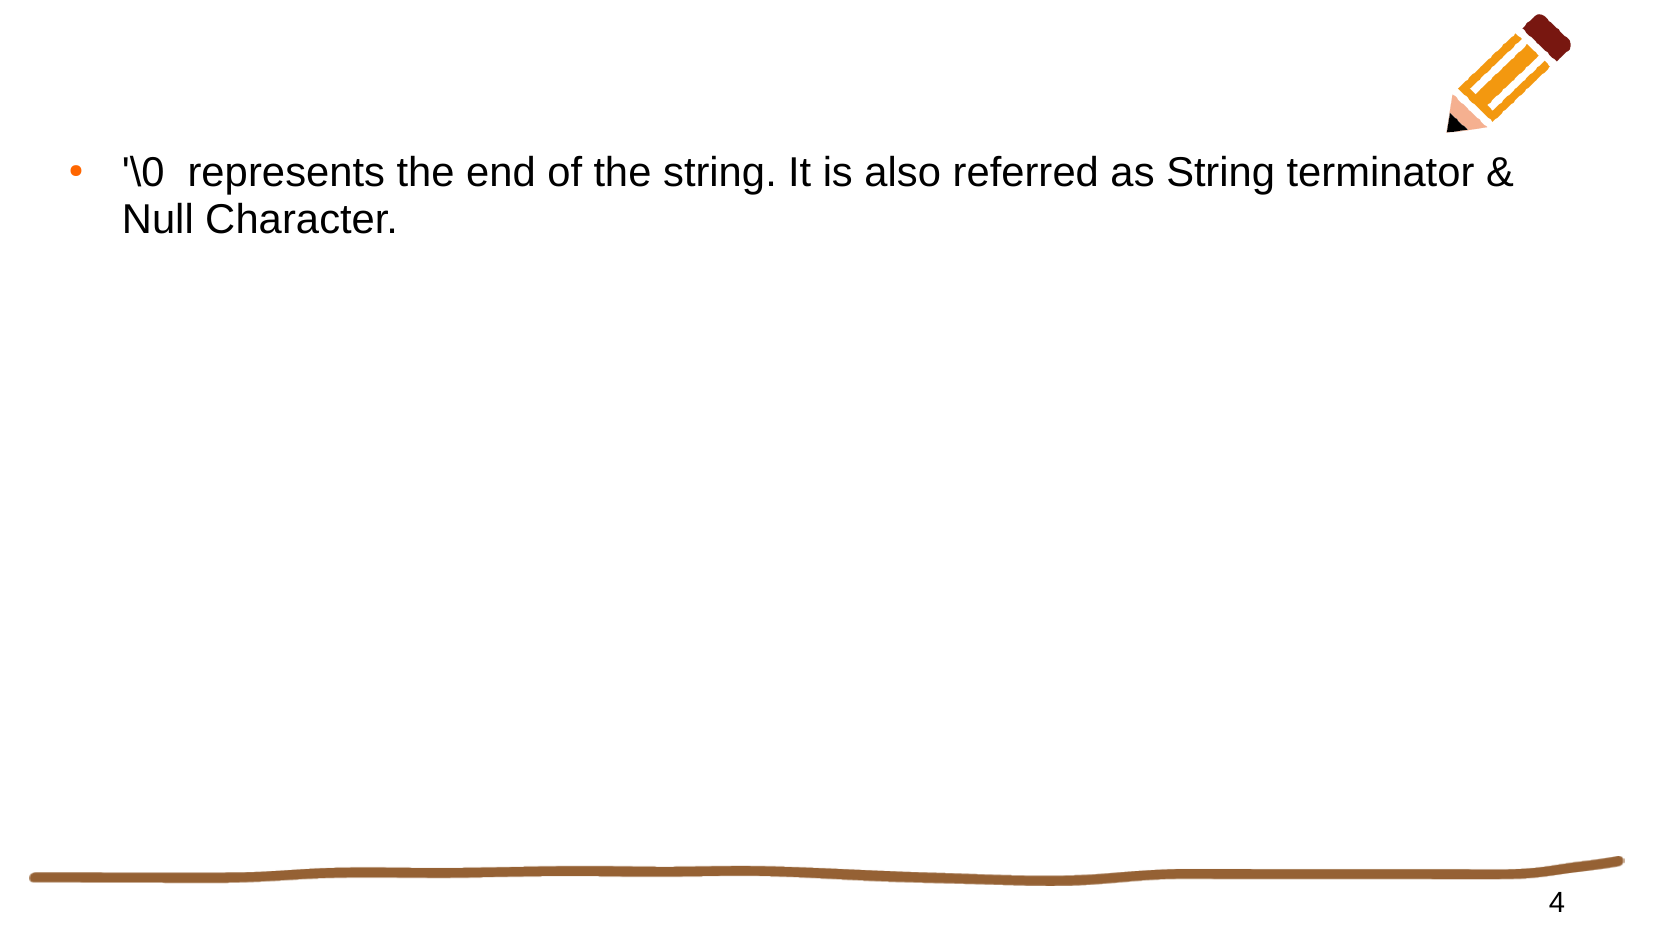

# '\0 represents the end of the string. It is also referred as String terminator & Null Character.
4